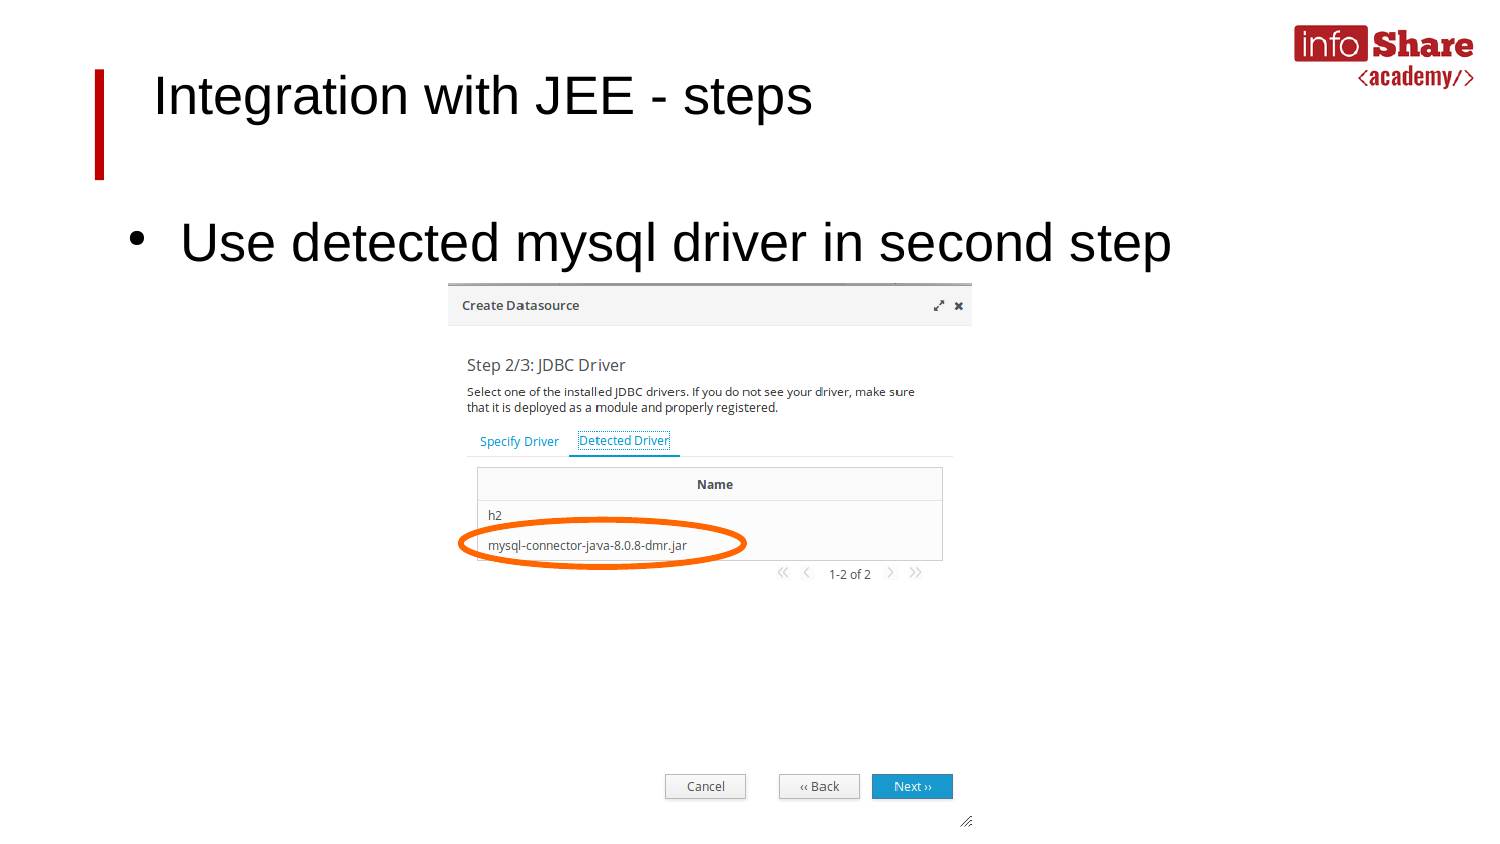

# Integration with JEE - steps
Use detected mysql driver in second step